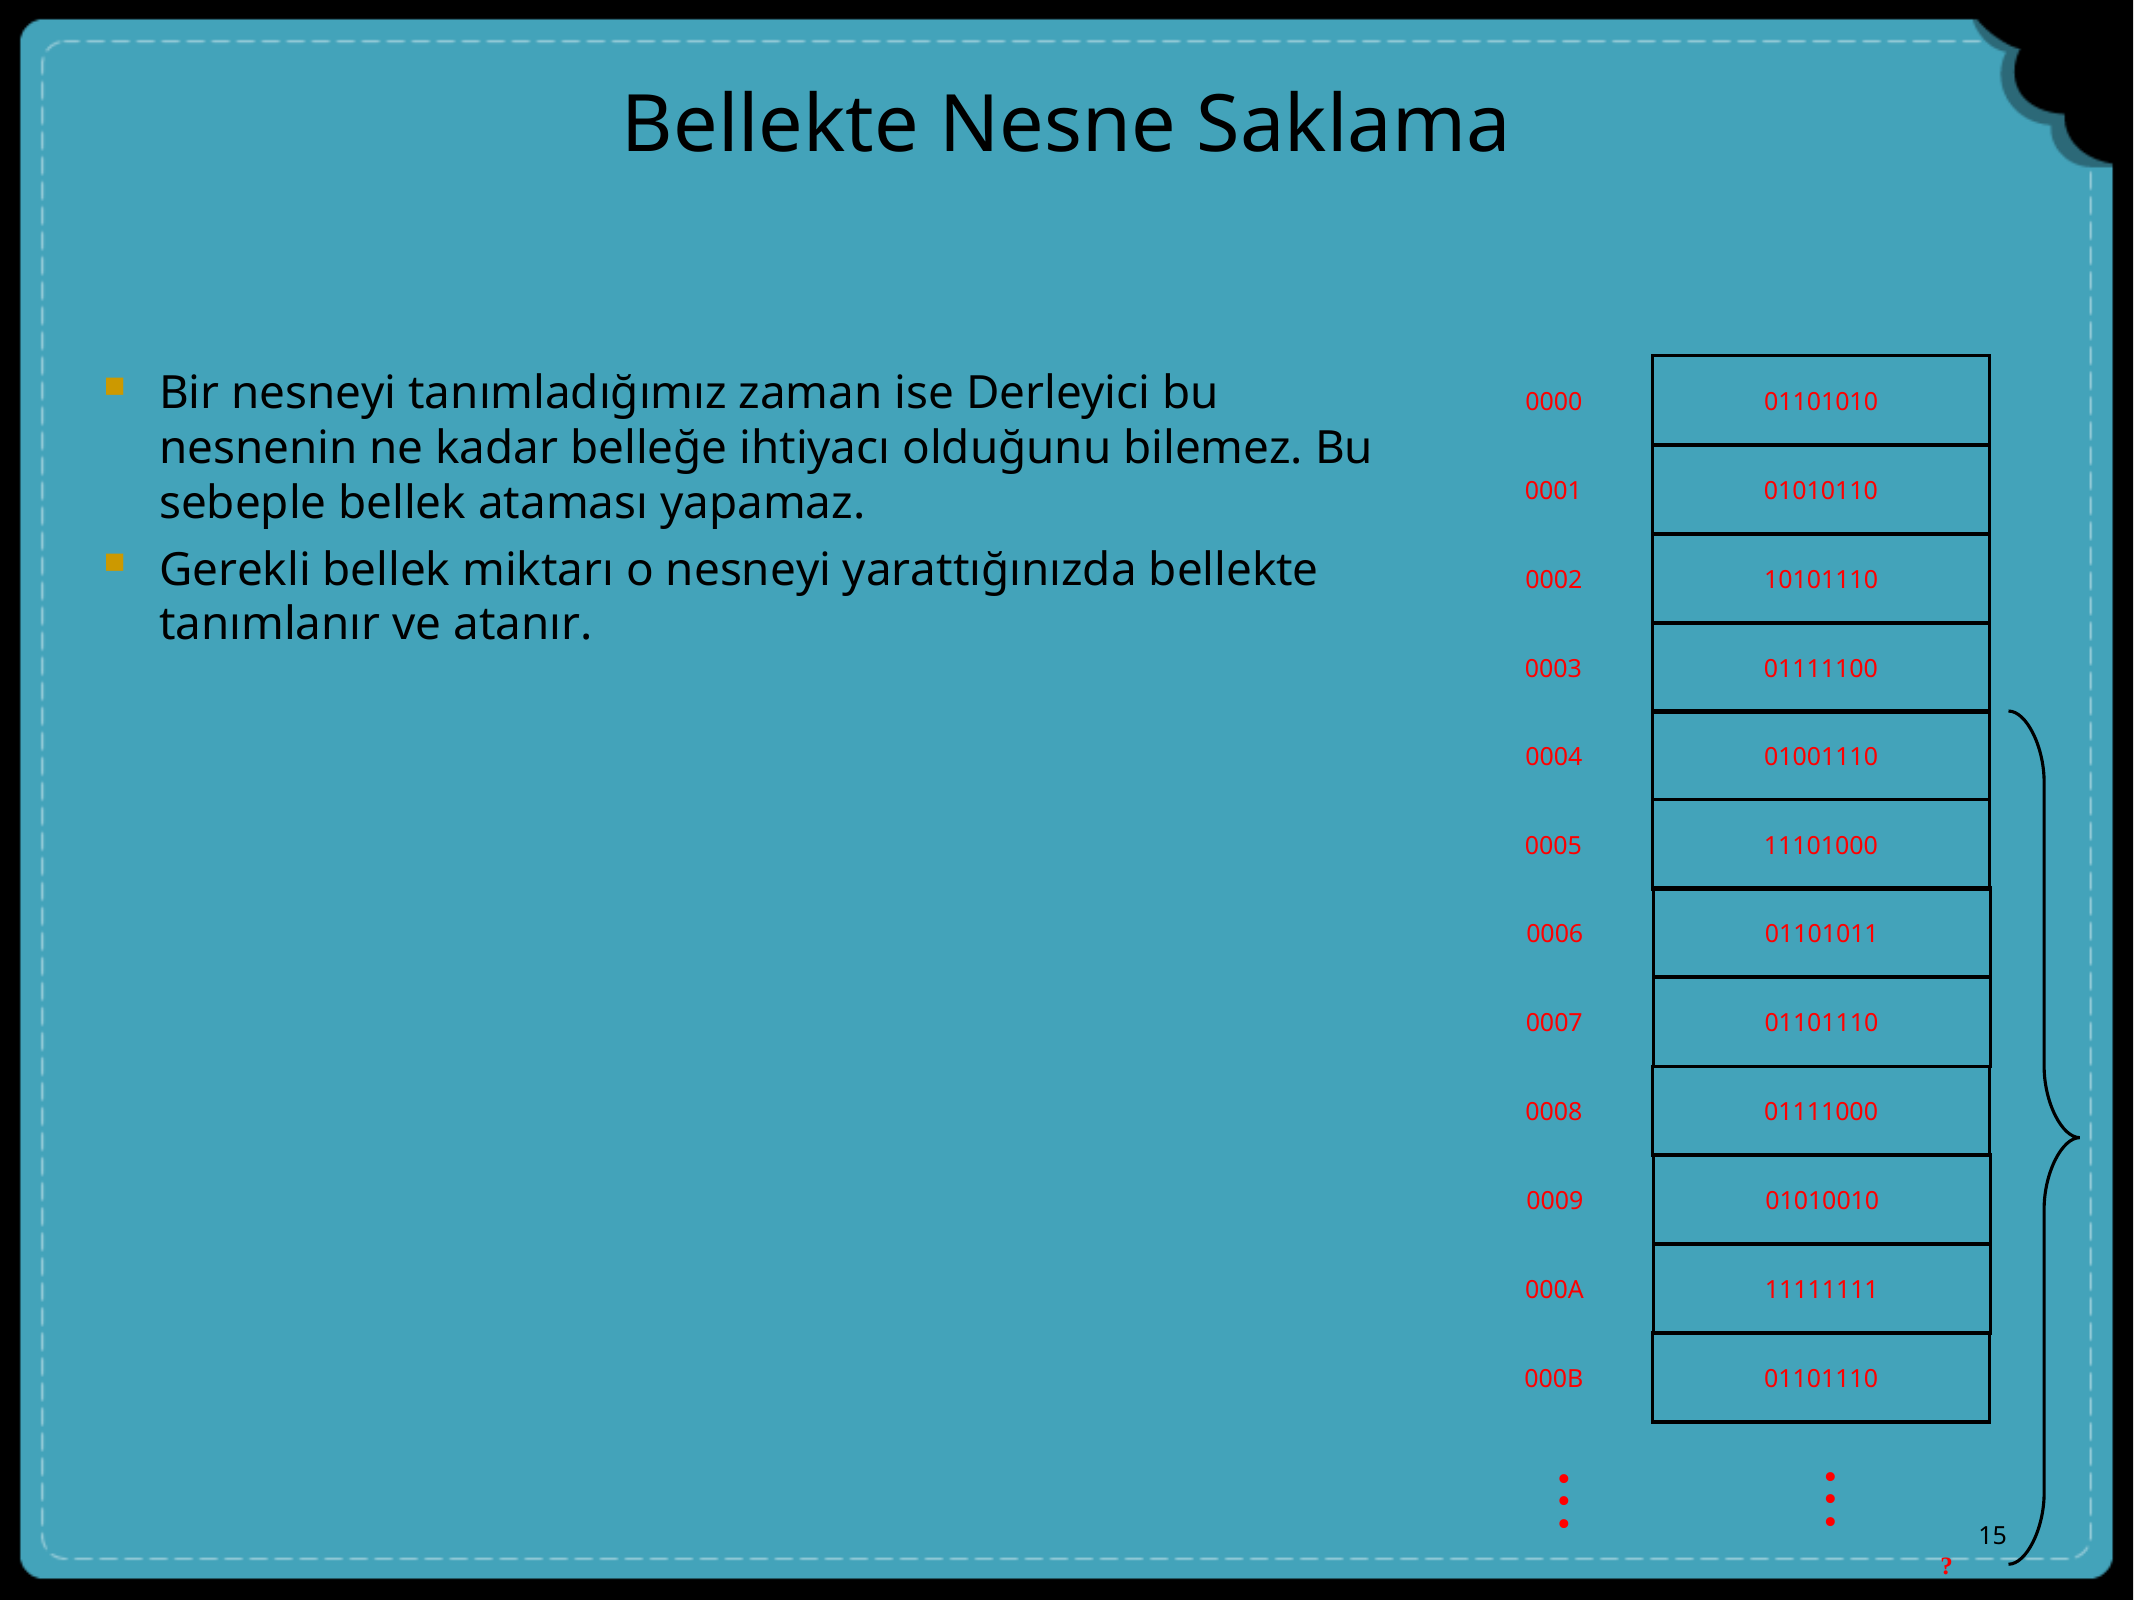

# Bellekte Nesne Saklama
Bir nesneyi tanımladığımız zaman ise Derleyici bu nesnenin ne kadar belleğe ihtiyacı olduğunu bilemez. Bu sebeple bellek ataması yapamaz.
Gerekli bellek miktarı o nesneyi yarattığınızda bellekte tanımlanır ve atanır.
0000
01101010
0001
01010110
0002
10101110
0003
01111100
0004
01001110
0005
11101000
0006
01101011
0007
01101110
0008
01111000
0009
01010010
000A
11111111
000B
01101110
•
•
•
•
•
•
?
15